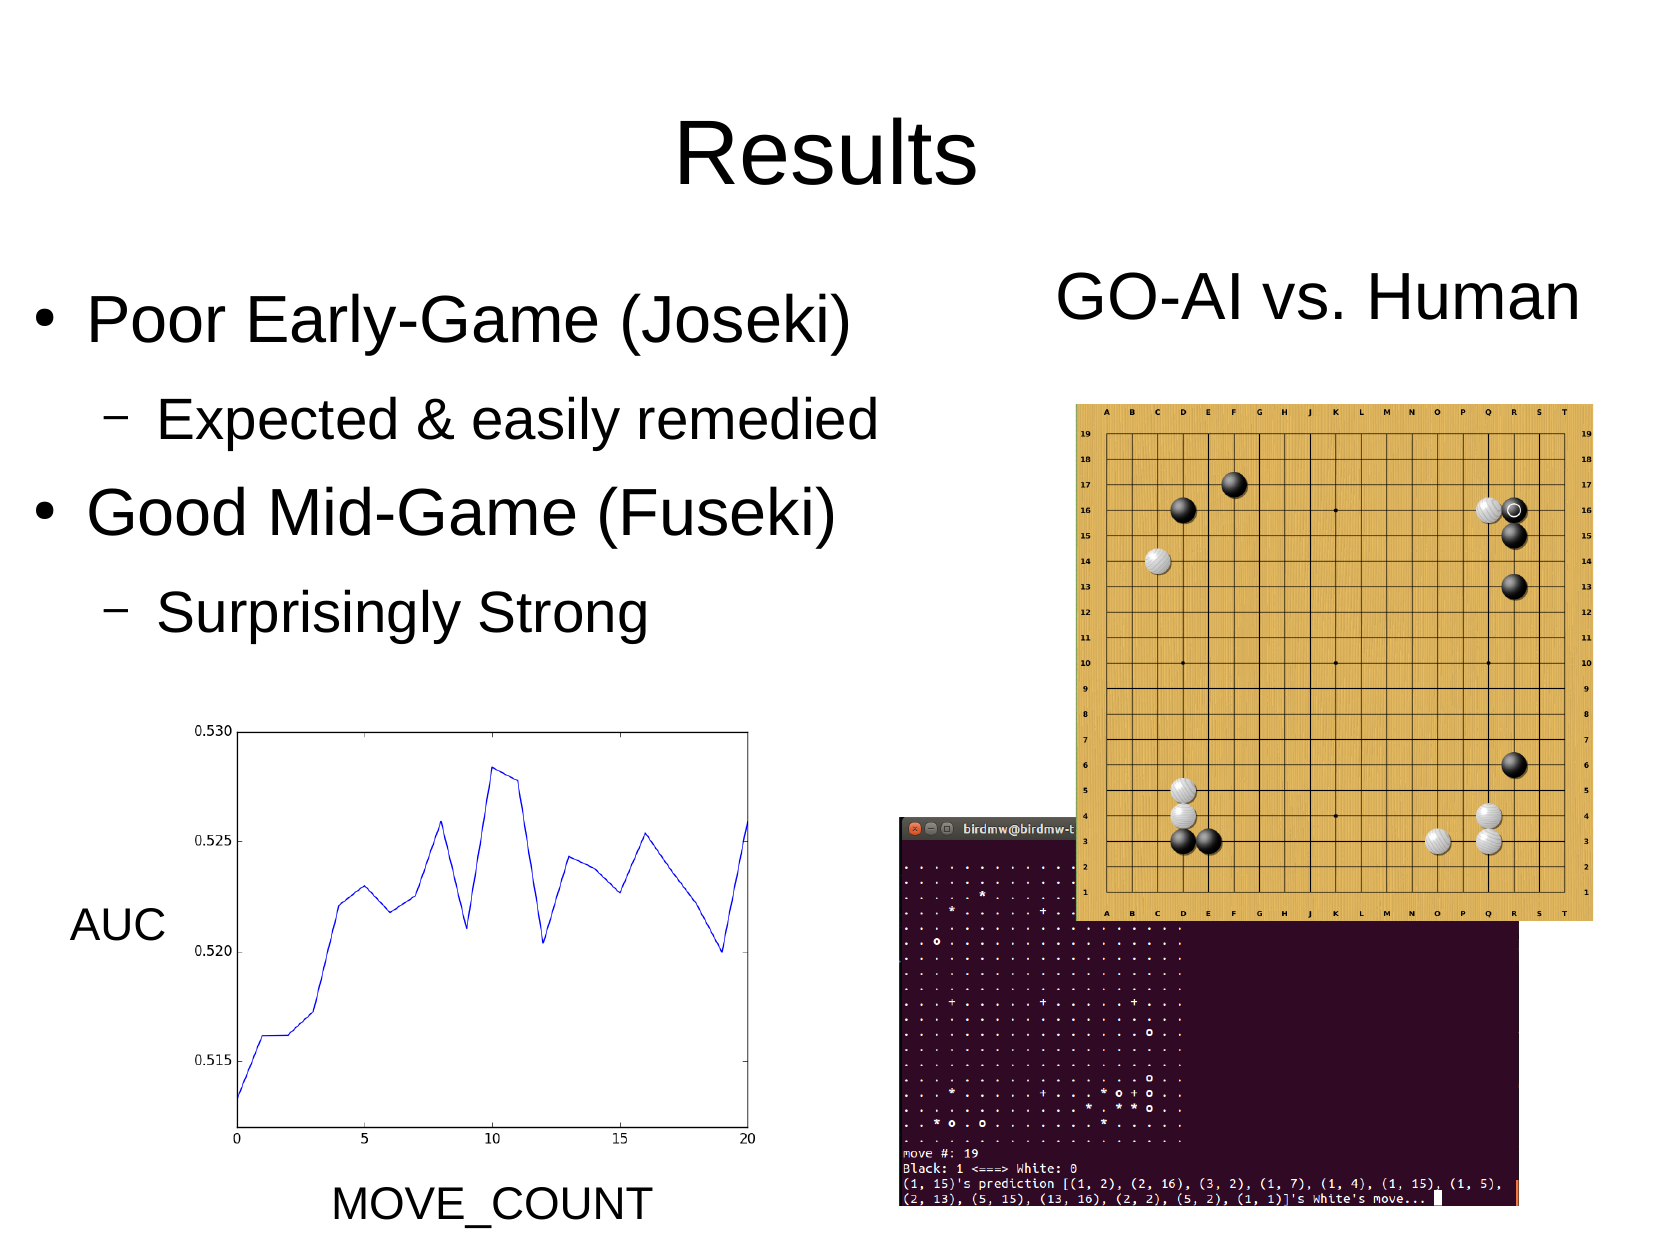

# Results
GO-AI vs. Human
Poor Early-Game (Joseki)
Expected & easily remedied
Good Mid-Game (Fuseki)
Surprisingly Strong
AUC
MOVE_COUNT